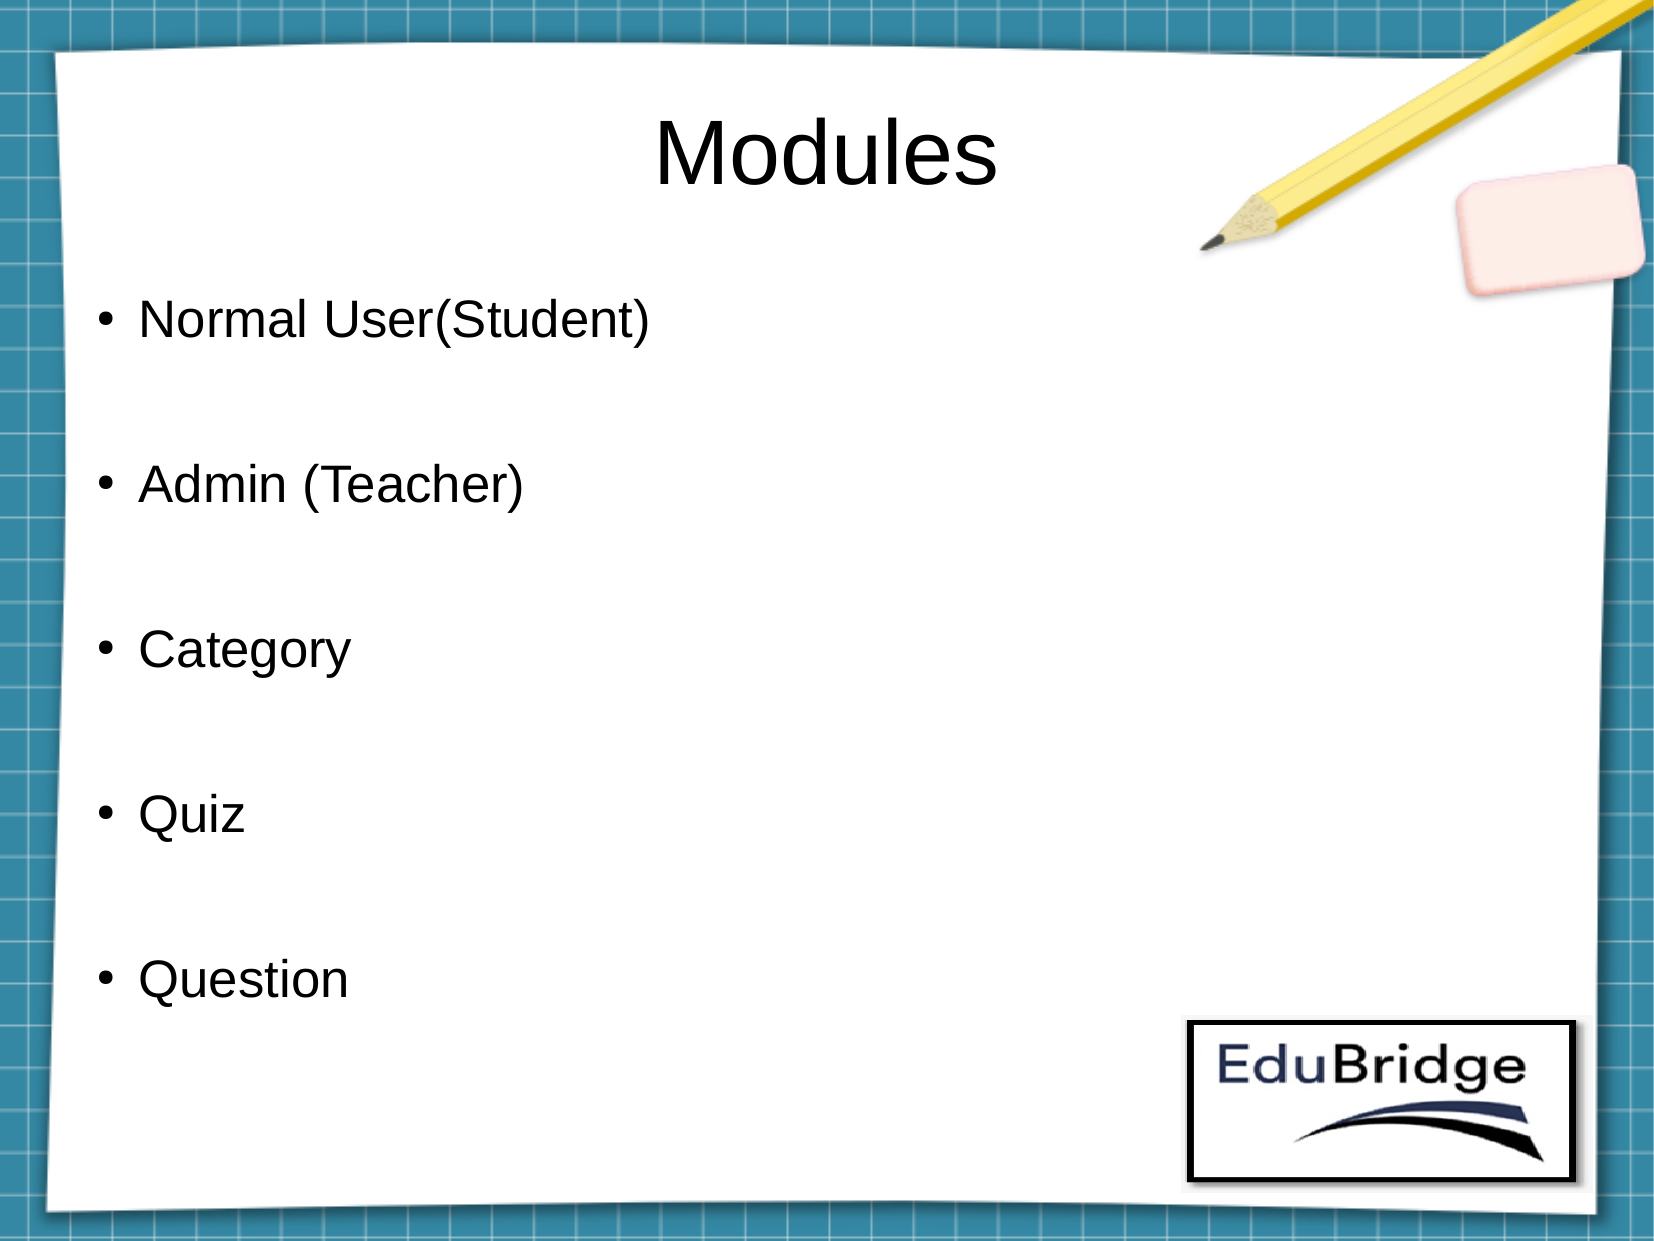

# Modules
Normal User(Student)
Admin (Teacher)
Category
Quiz
Question